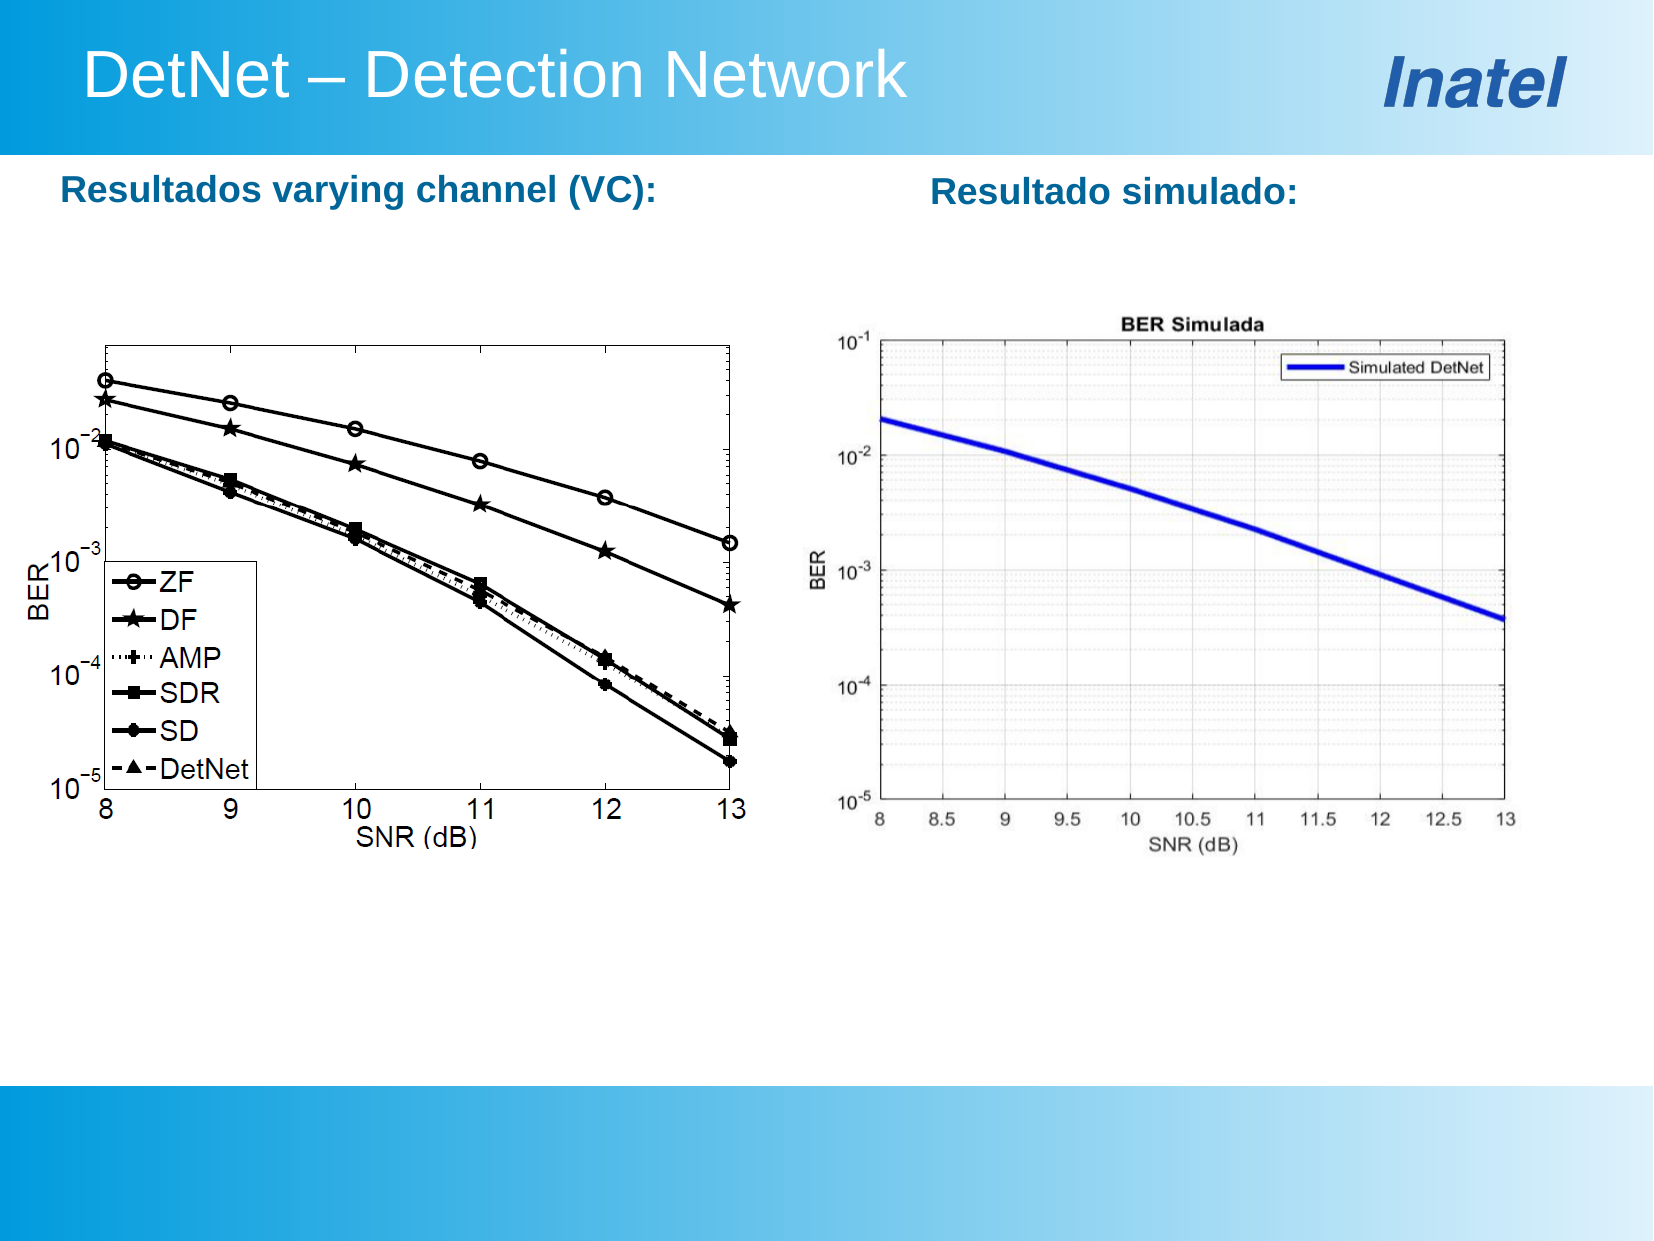

# DetNet – Detection Network
Resultados varying channel (VC):
Resultado simulado:
Colar aqui o gráfico gerado com os dados de simulação, apenas para o DetNet e em canal variável.